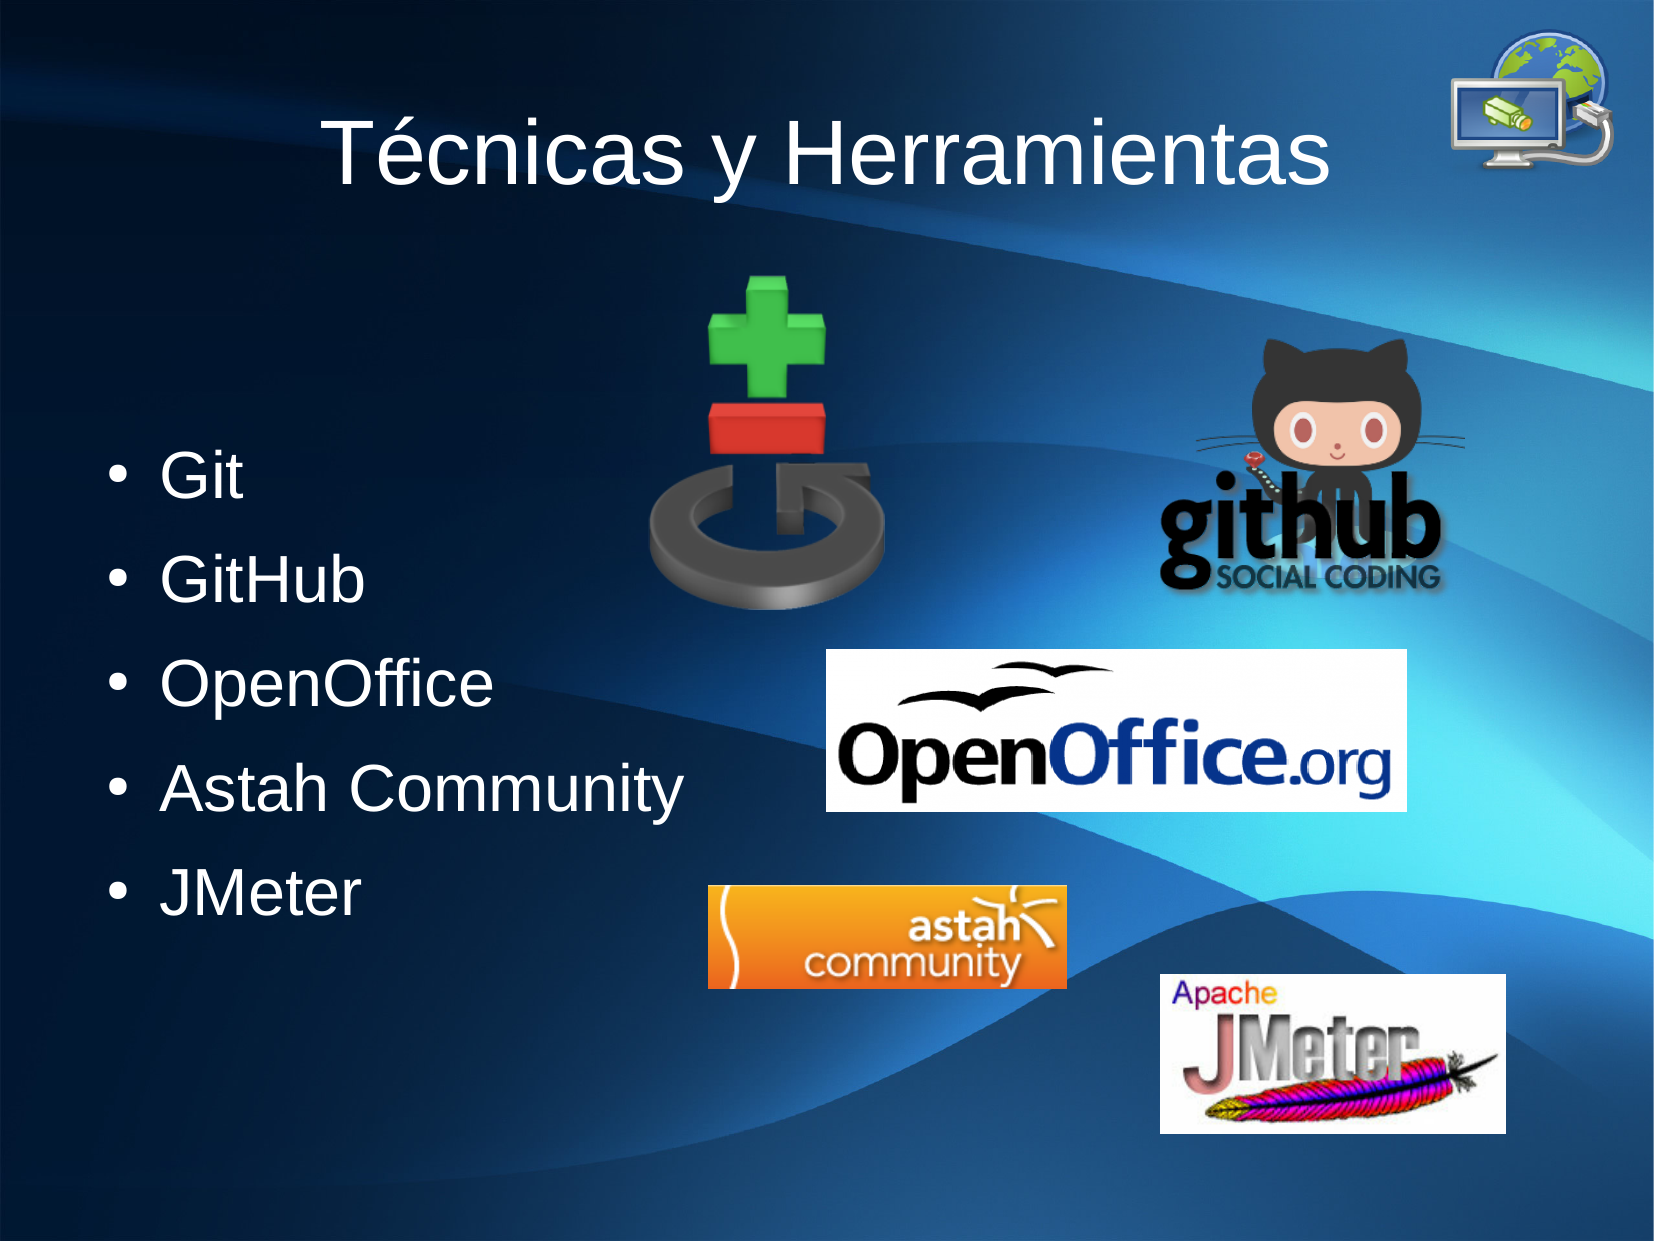

# Técnicas y Herramientas
Git
GitHub
OpenOffice
Astah Community
JMeter